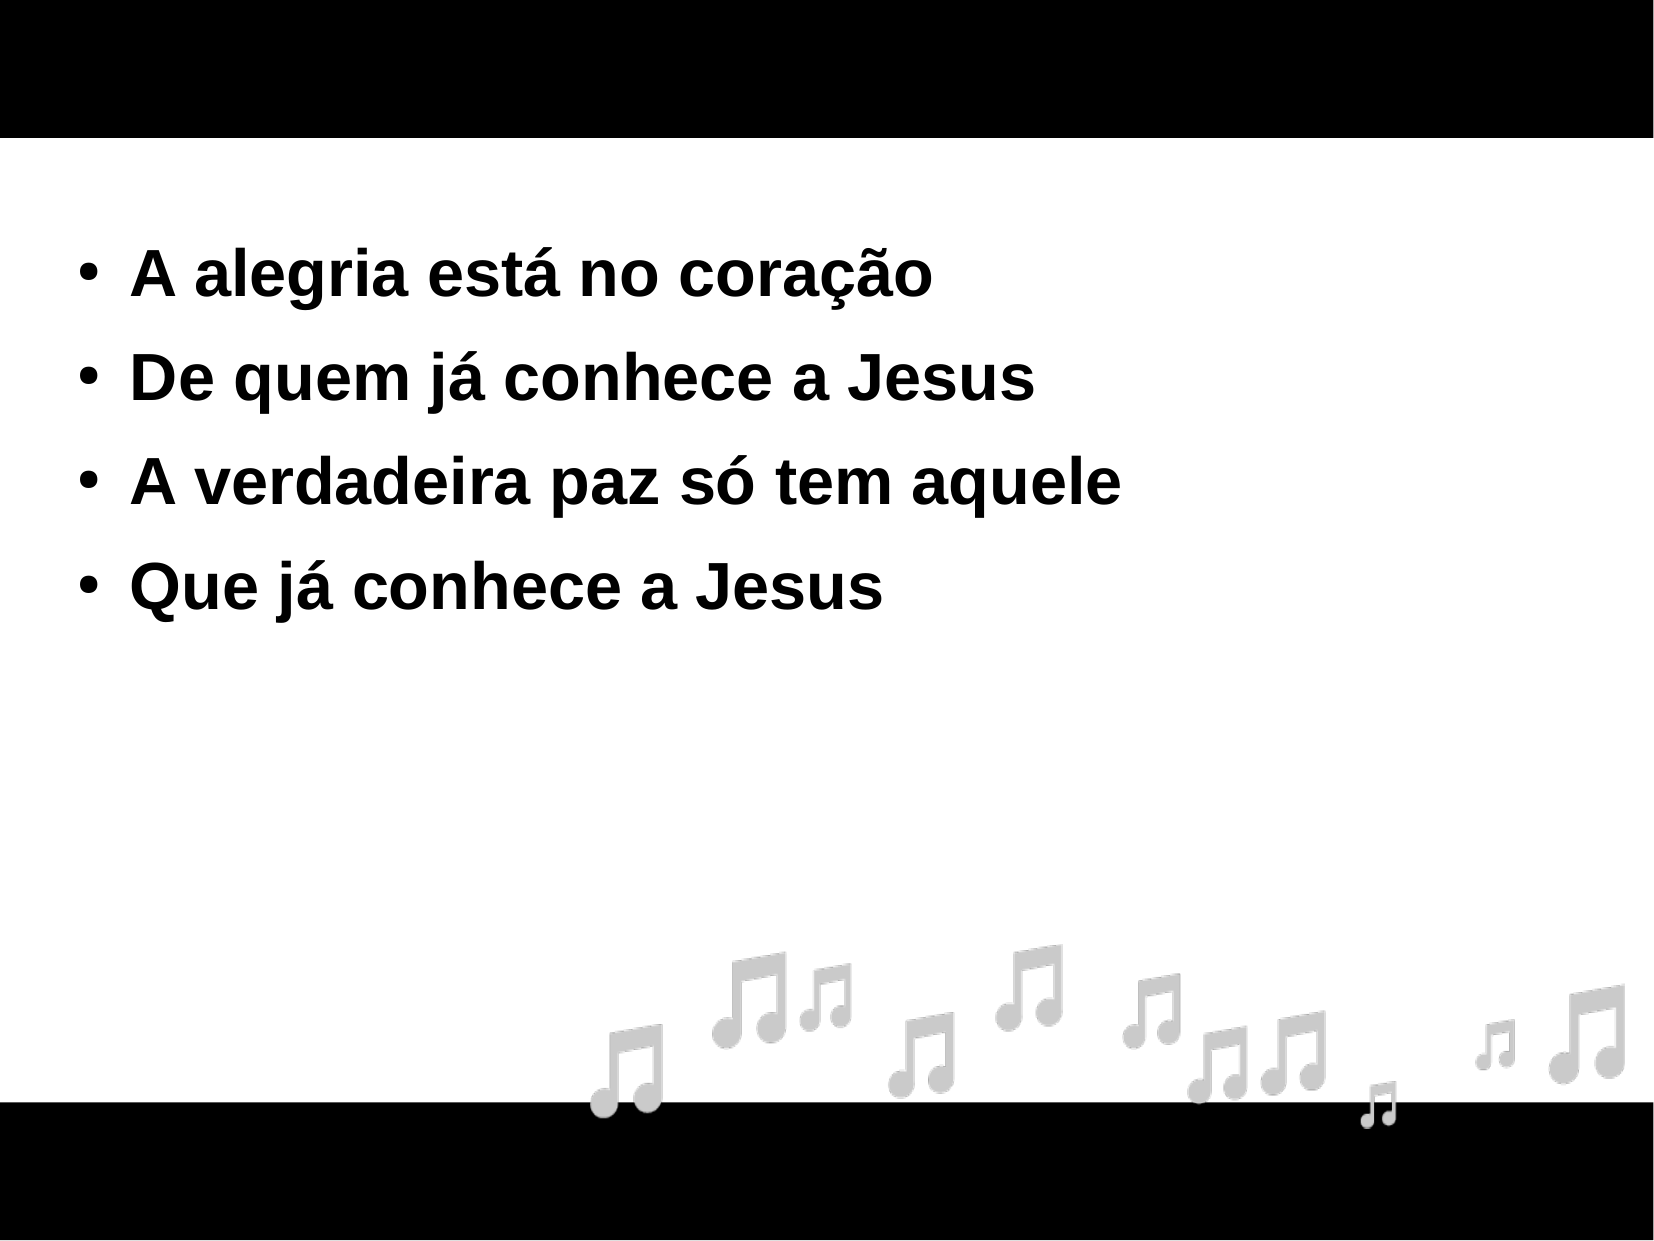

# A alegria está no coração
De quem já conhece a Jesus
A verdadeira paz só tem aquele
Que já conhece a Jesus